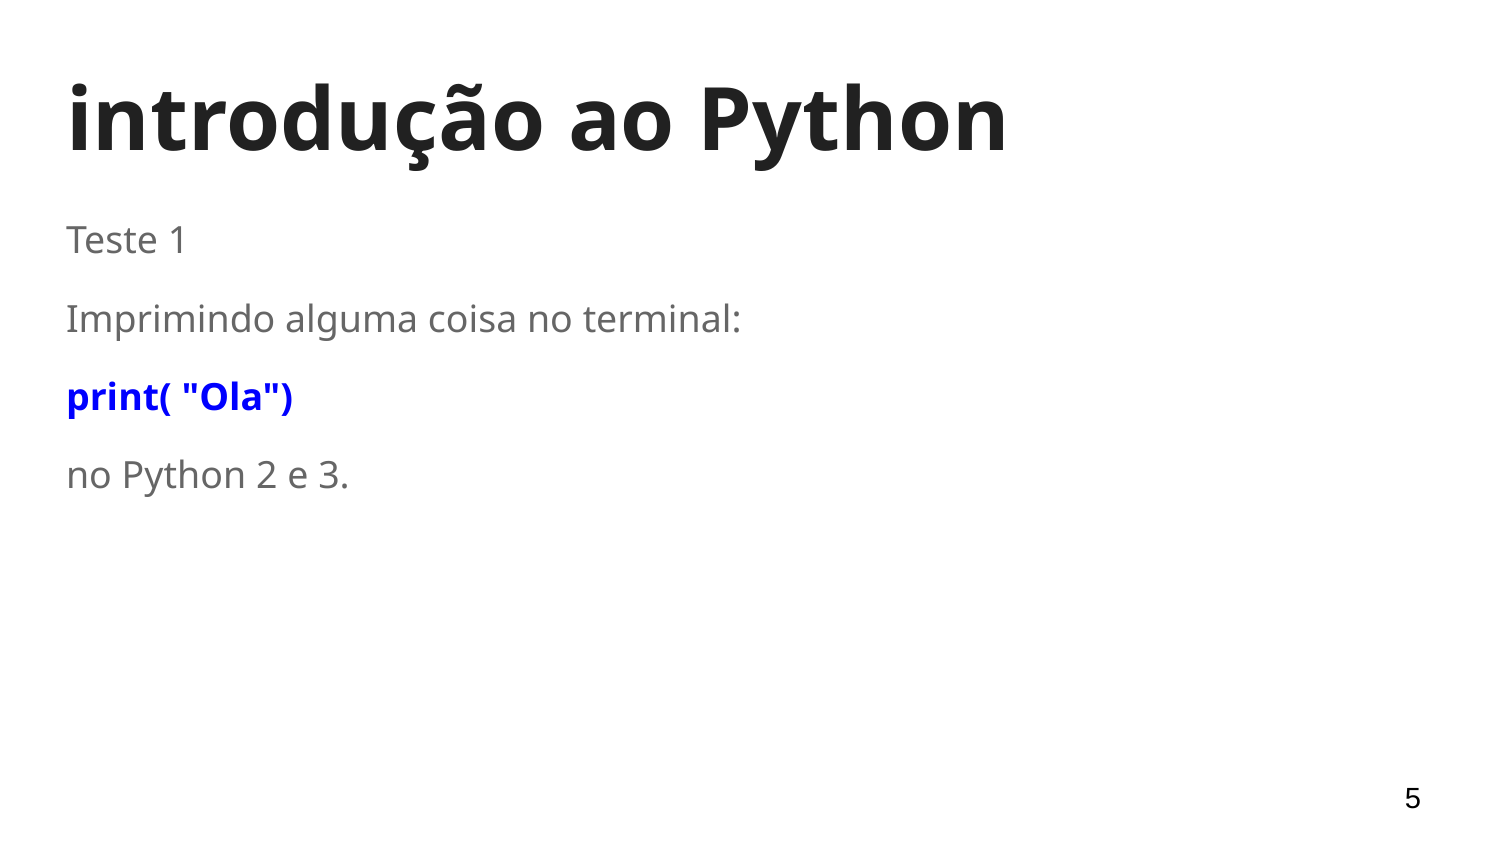

# introdução ao Python
Teste 1
Imprimindo alguma coisa no terminal:
print( "Ola")
no Python 2 e 3.